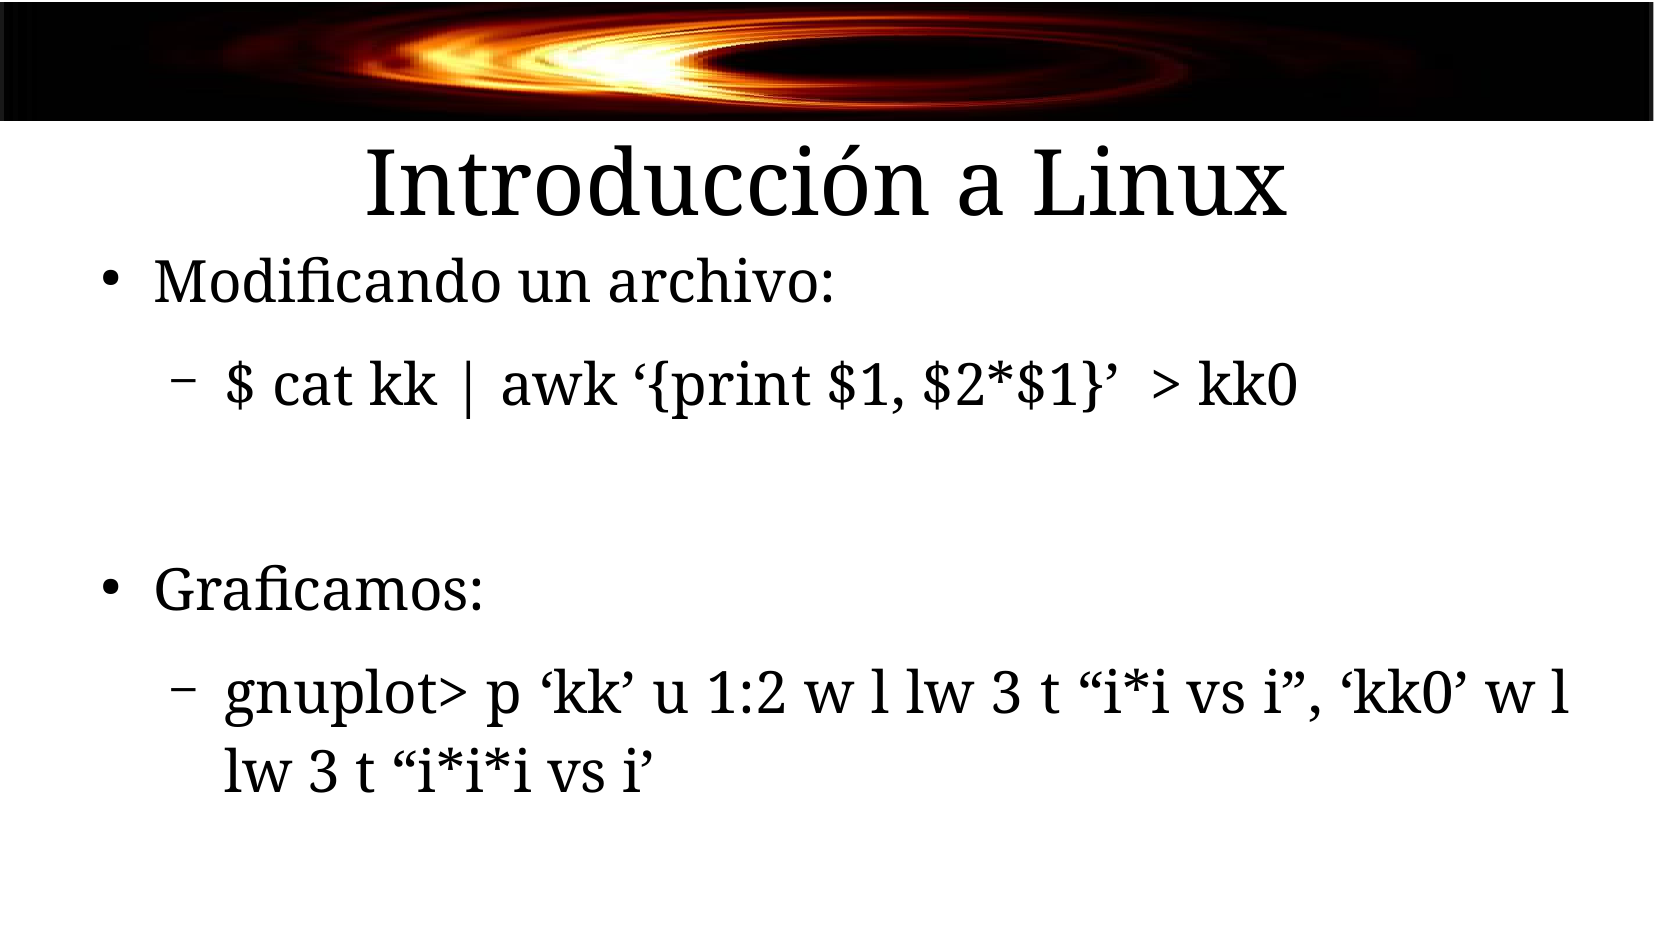

# Introducción a Linux
Modificando un archivo:
$ cat kk | awk ‘{print $1, $2*$1}’ > kk0
Graficamos:
gnuplot> p ‘kk’ u 1:2 w l lw 3 t “i*i vs i”, ‘kk0’ w l lw 3 t “i*i*i vs i’